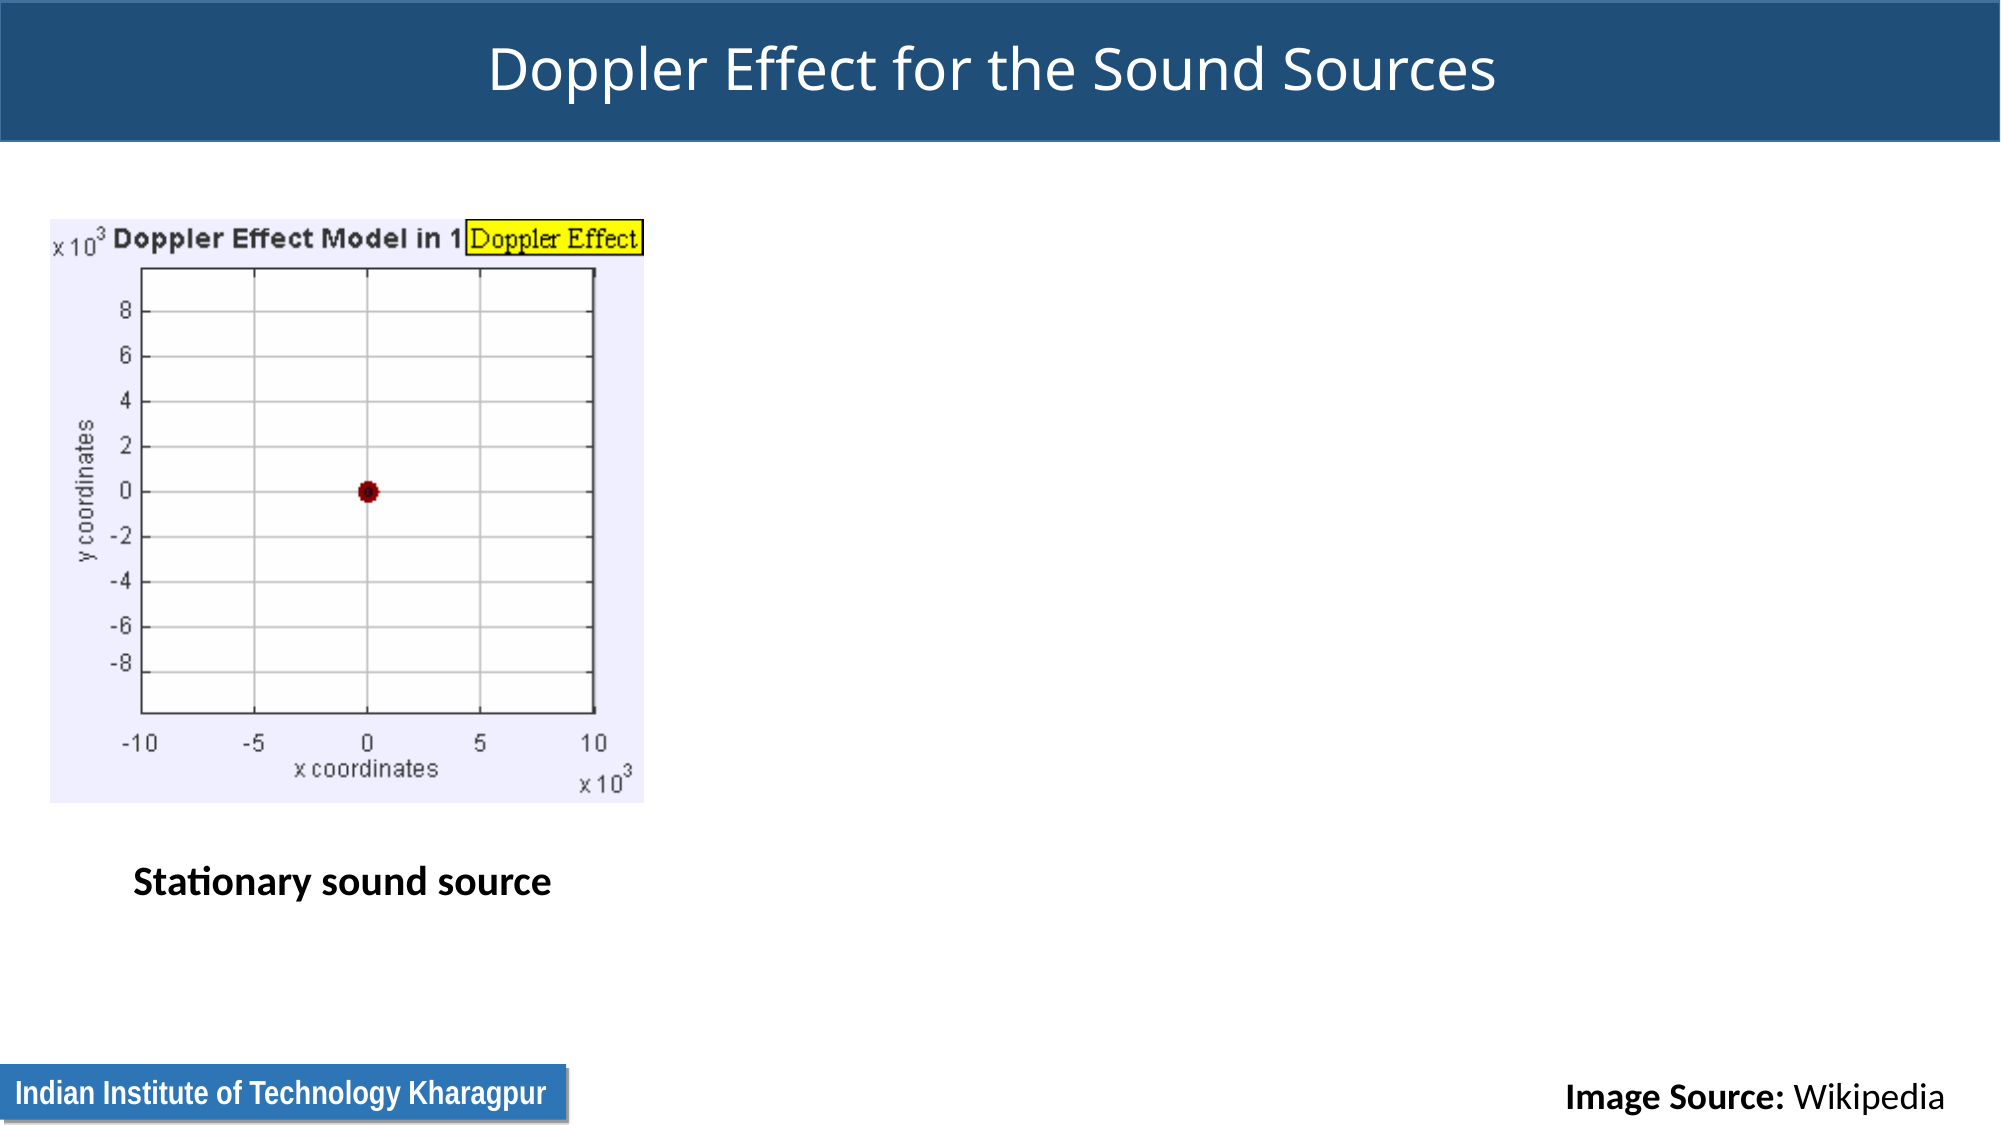

# Doppler Effect for the Sound Sources
Stationary sound source
Image Source: Wikipedia